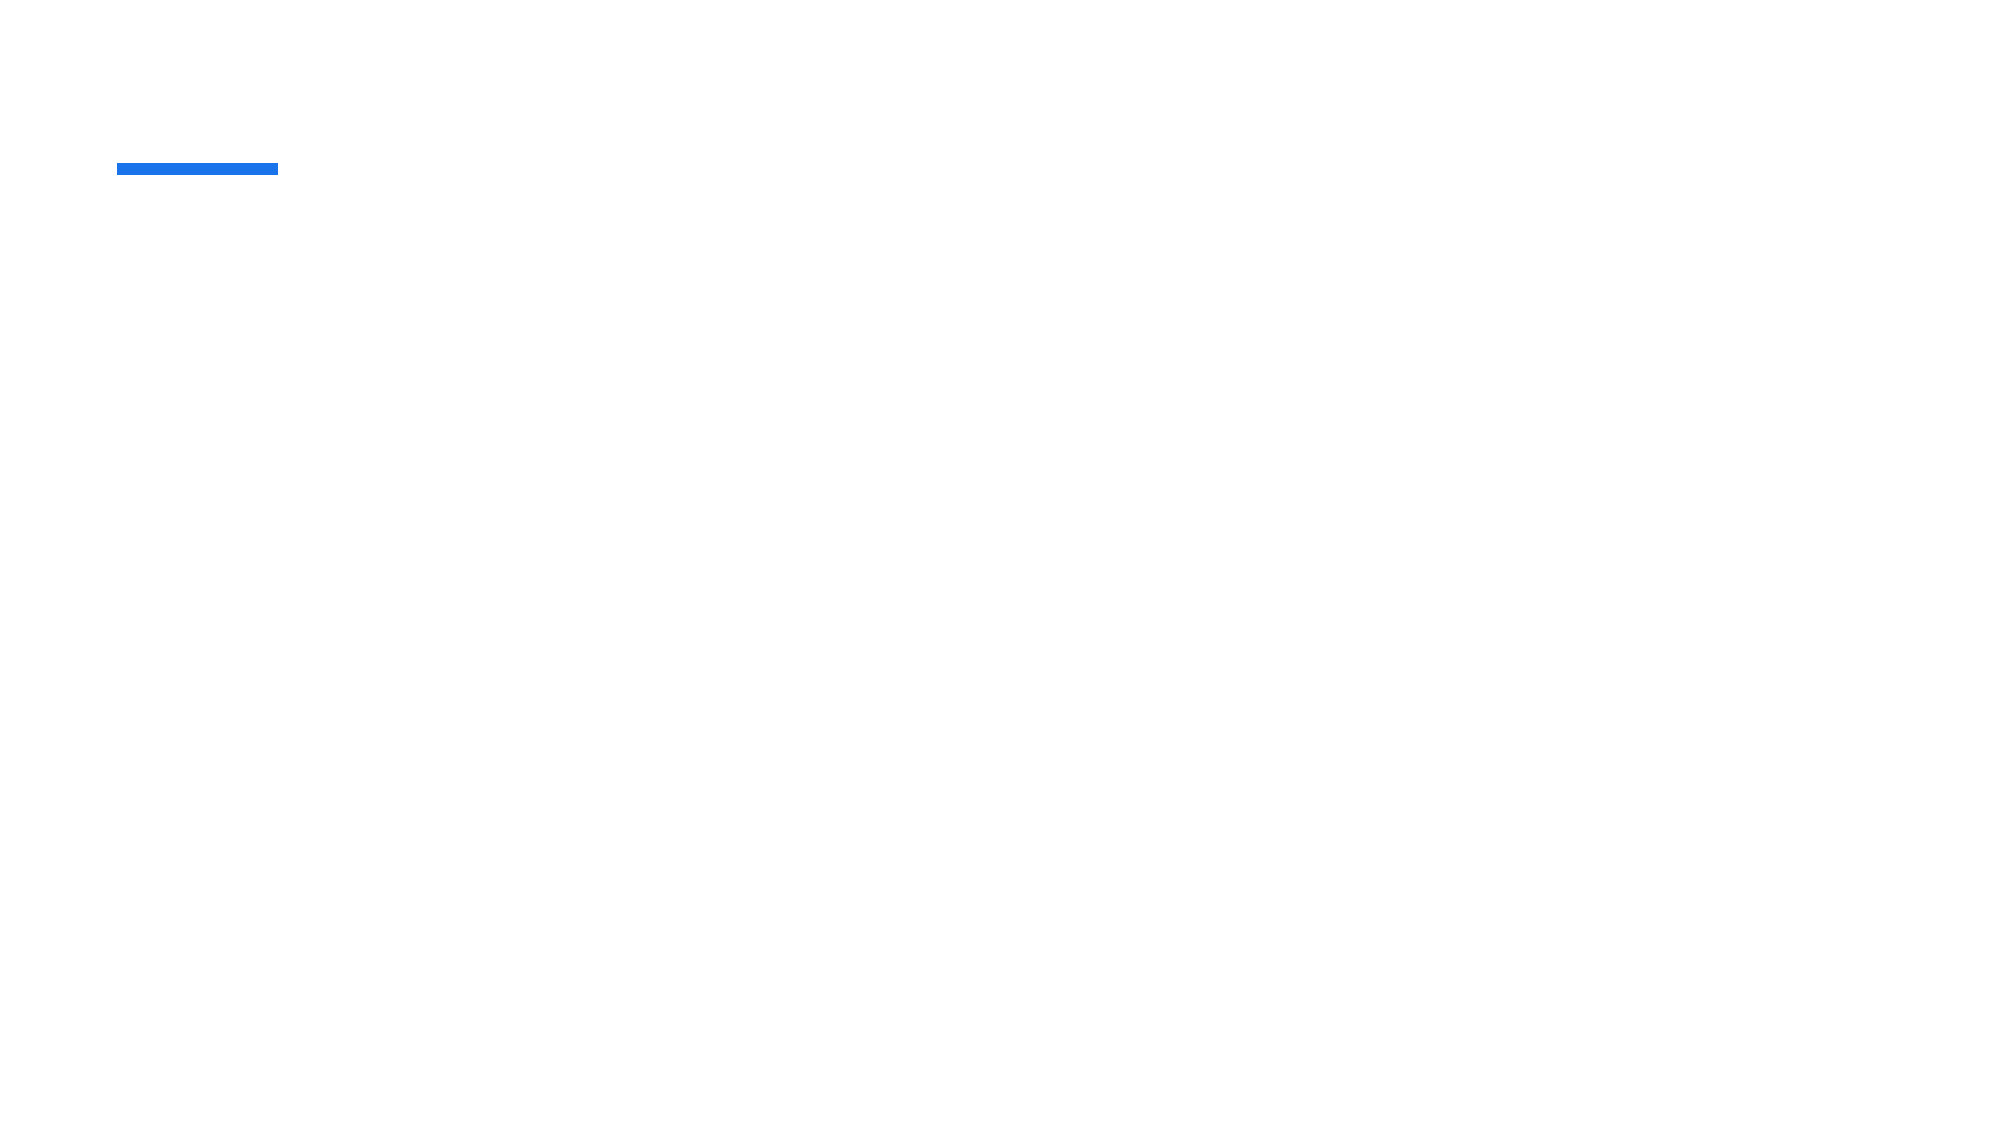

# KEY INSIGHTS
📊 "After performing SQL analysis and EDA, here are some key insights we discovered:
🎥 Genres:
The most common genre in the Top 250 movies is Drama, followed by Adventure and Crime.
🎬 Directors:
Christopher Nolan and Steven Spielberg have the most movies in the Top 250.
Nolan’s films tend to have an average rating above 8.5.
📅 Yearly Trends:
The 1990s and early 2000s contributed the highest number of movies to the list.
The trend of highly rated movies decreased slightly in the last decade.
🕵️ Movie Titles:
Common words in top movie titles include Spider, Ring, and Man, hinting at recurring themes.